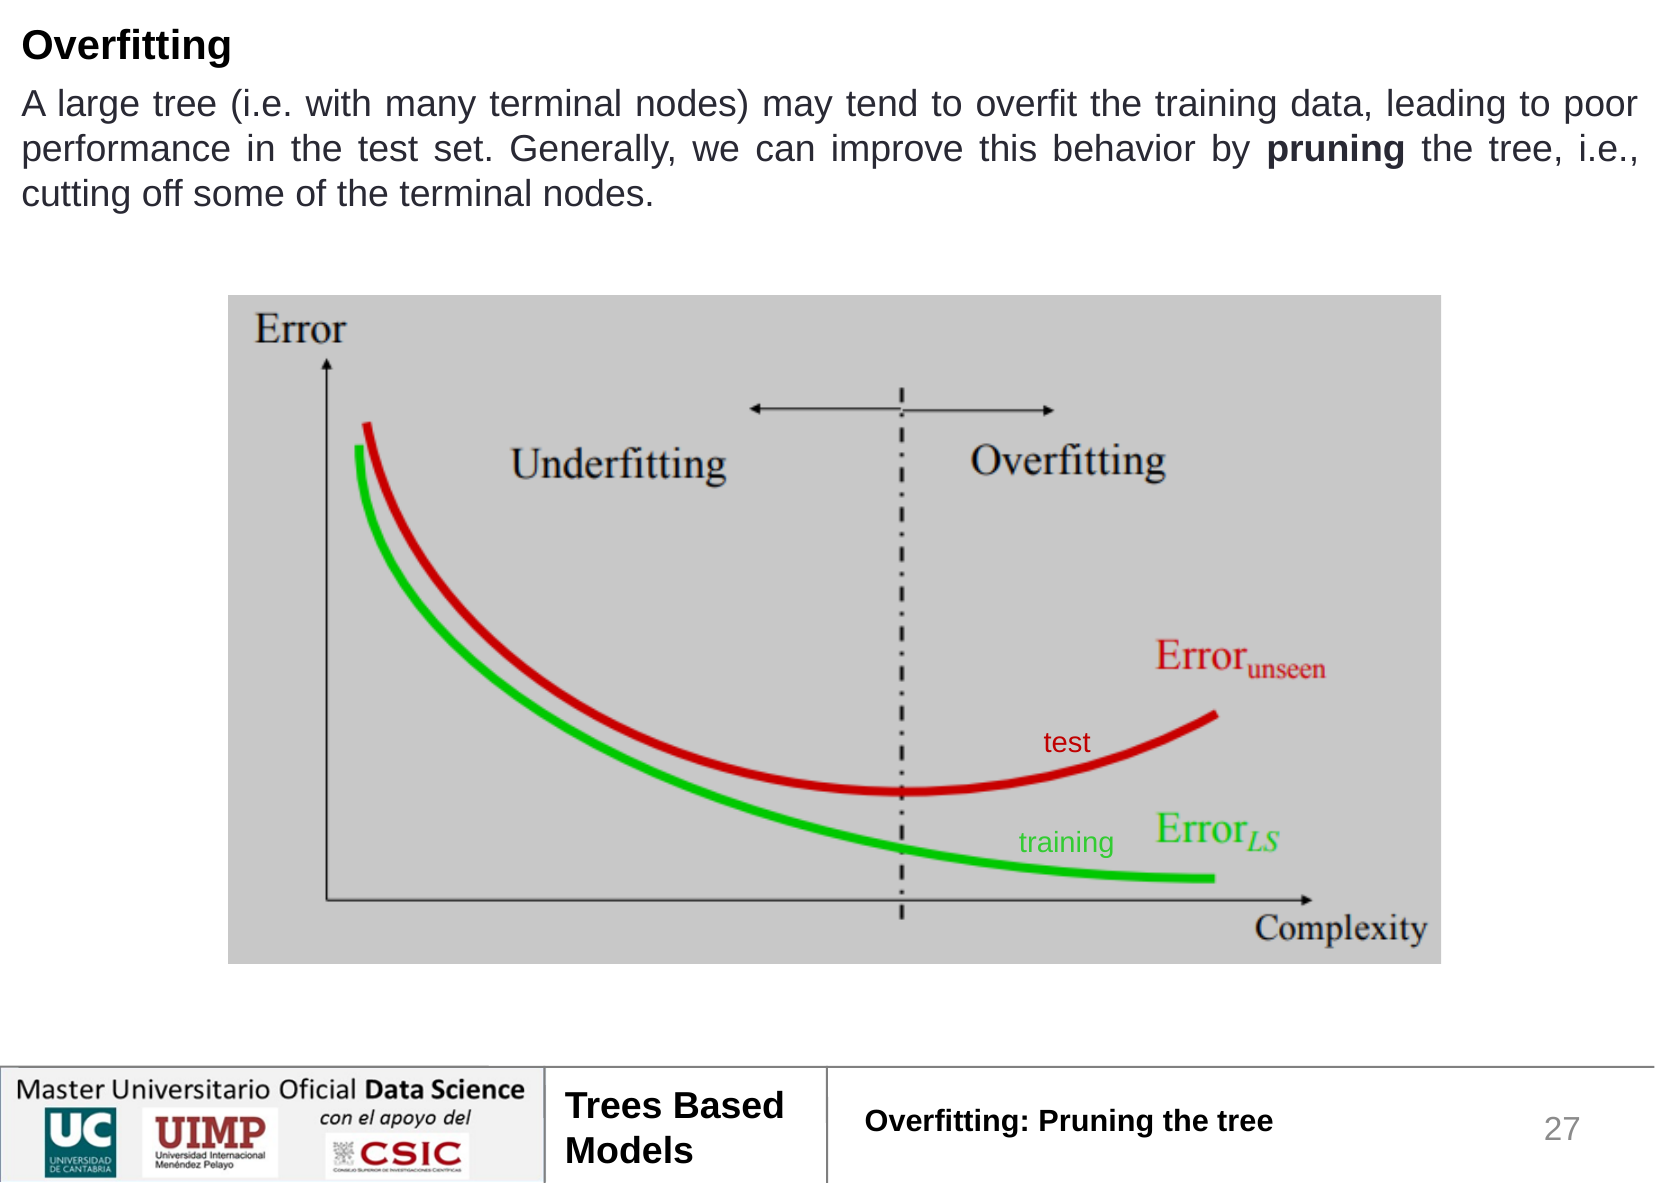

Overfitting
A large tree (i.e. with many terminal nodes) may tend to overfit the training data, leading to poor performance in the test set. Generally, we can improve this behavior by pruning the tree, i.e., cutting off some of the terminal nodes.
test
training
Overfitting: Pruning the tree